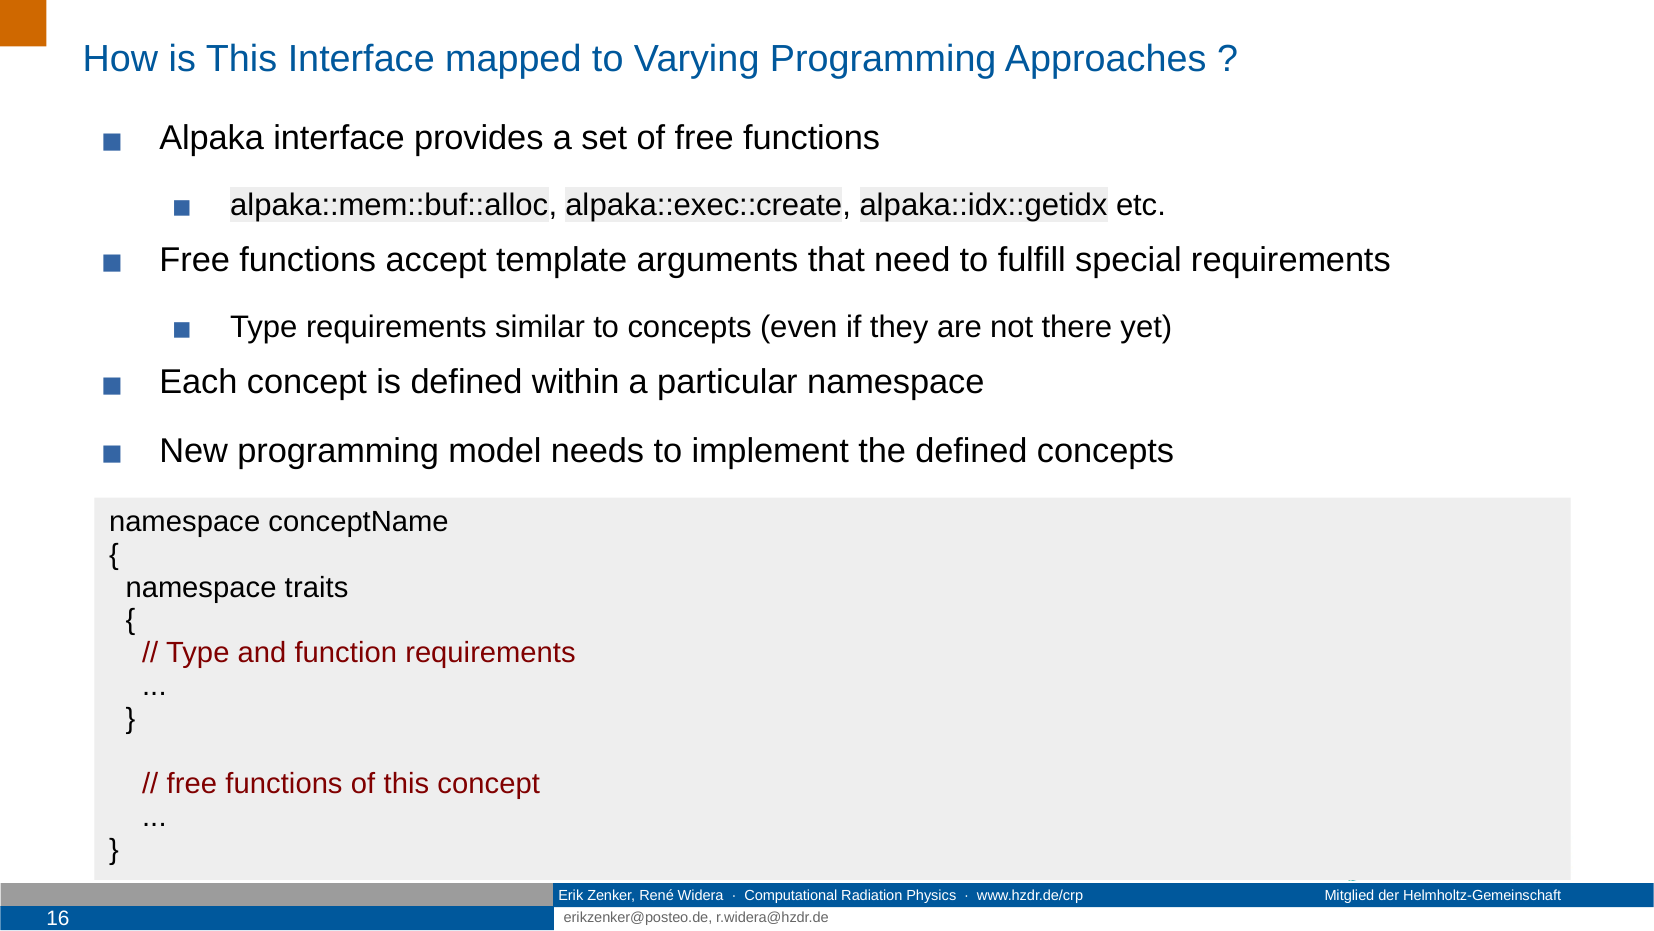

# How is This Interface mapped to Varying Programming Approaches ?
Alpaka interface provides a set of free functions
alpaka::mem::buf::alloc, alpaka::exec::create, alpaka::idx::getidx etc.
Free functions accept template arguments that need to fulfill special requirements
Type requirements similar to concepts (even if they are not there yet)
Each concept is defined within a particular namespace
New programming model needs to implement the defined concepts
namespace conceptName
{
 namespace traits
 {
 // Type and function requirements
 ...
 }
 // free functions of this concept
 ...
}